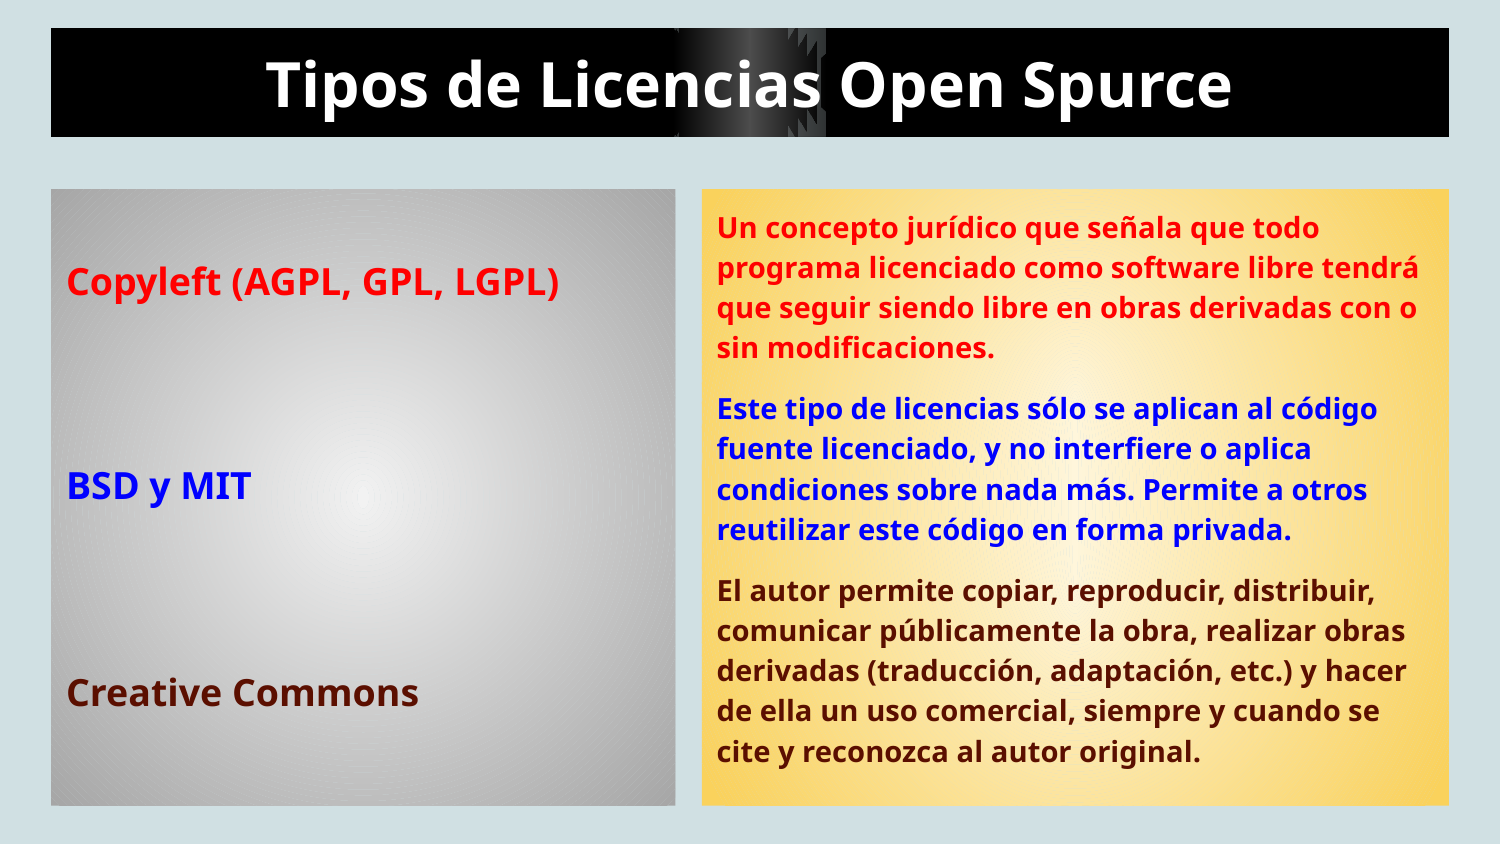

# Tipos de Licencias Open Spurce
Copyleft (AGPL, GPL, LGPL)
BSD y MIT
Creative Commons
Un concepto jurídico que señala que todo programa licenciado como software libre tendrá que seguir siendo libre en obras derivadas con o sin modificaciones.
Este tipo de licencias sólo se aplican al código fuente licenciado, y no interfiere o aplica condiciones sobre nada más. Permite a otros reutilizar este código en forma privada.
El autor permite copiar, reproducir, distribuir, comunicar públicamente la obra, realizar obras derivadas (traducción, adaptación, etc.) y hacer de ella un uso comercial, siempre y cuando se cite y reconozca al autor original.